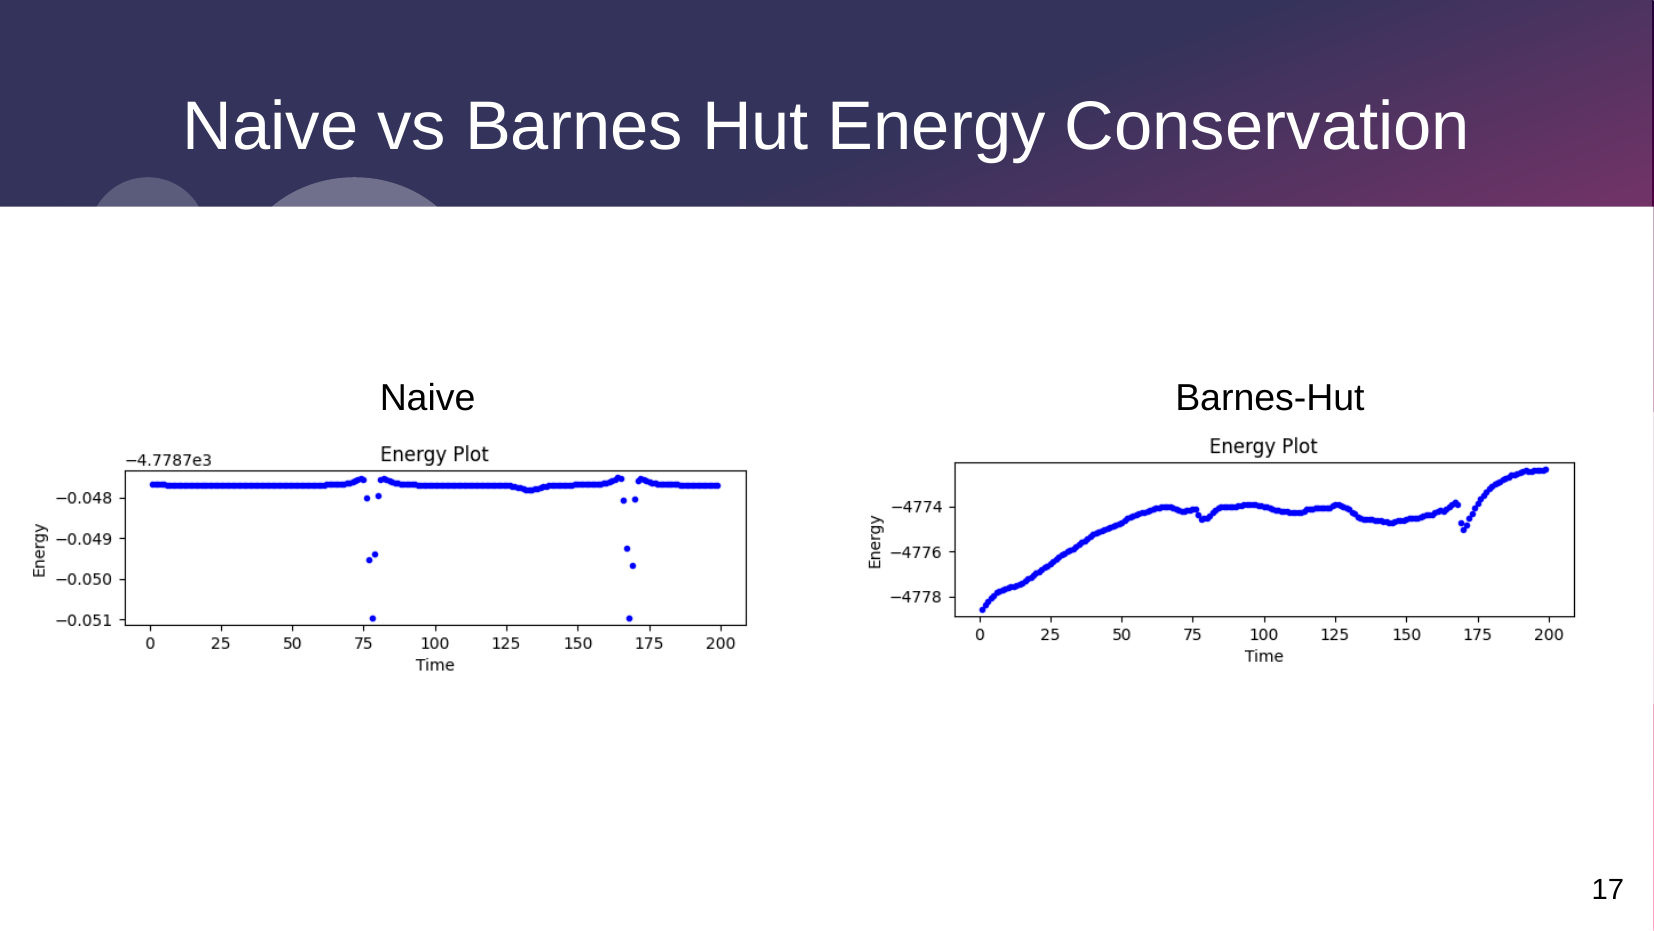

# Naive vs Barnes Hut Energy Conservation
Naive
Barnes-Hut